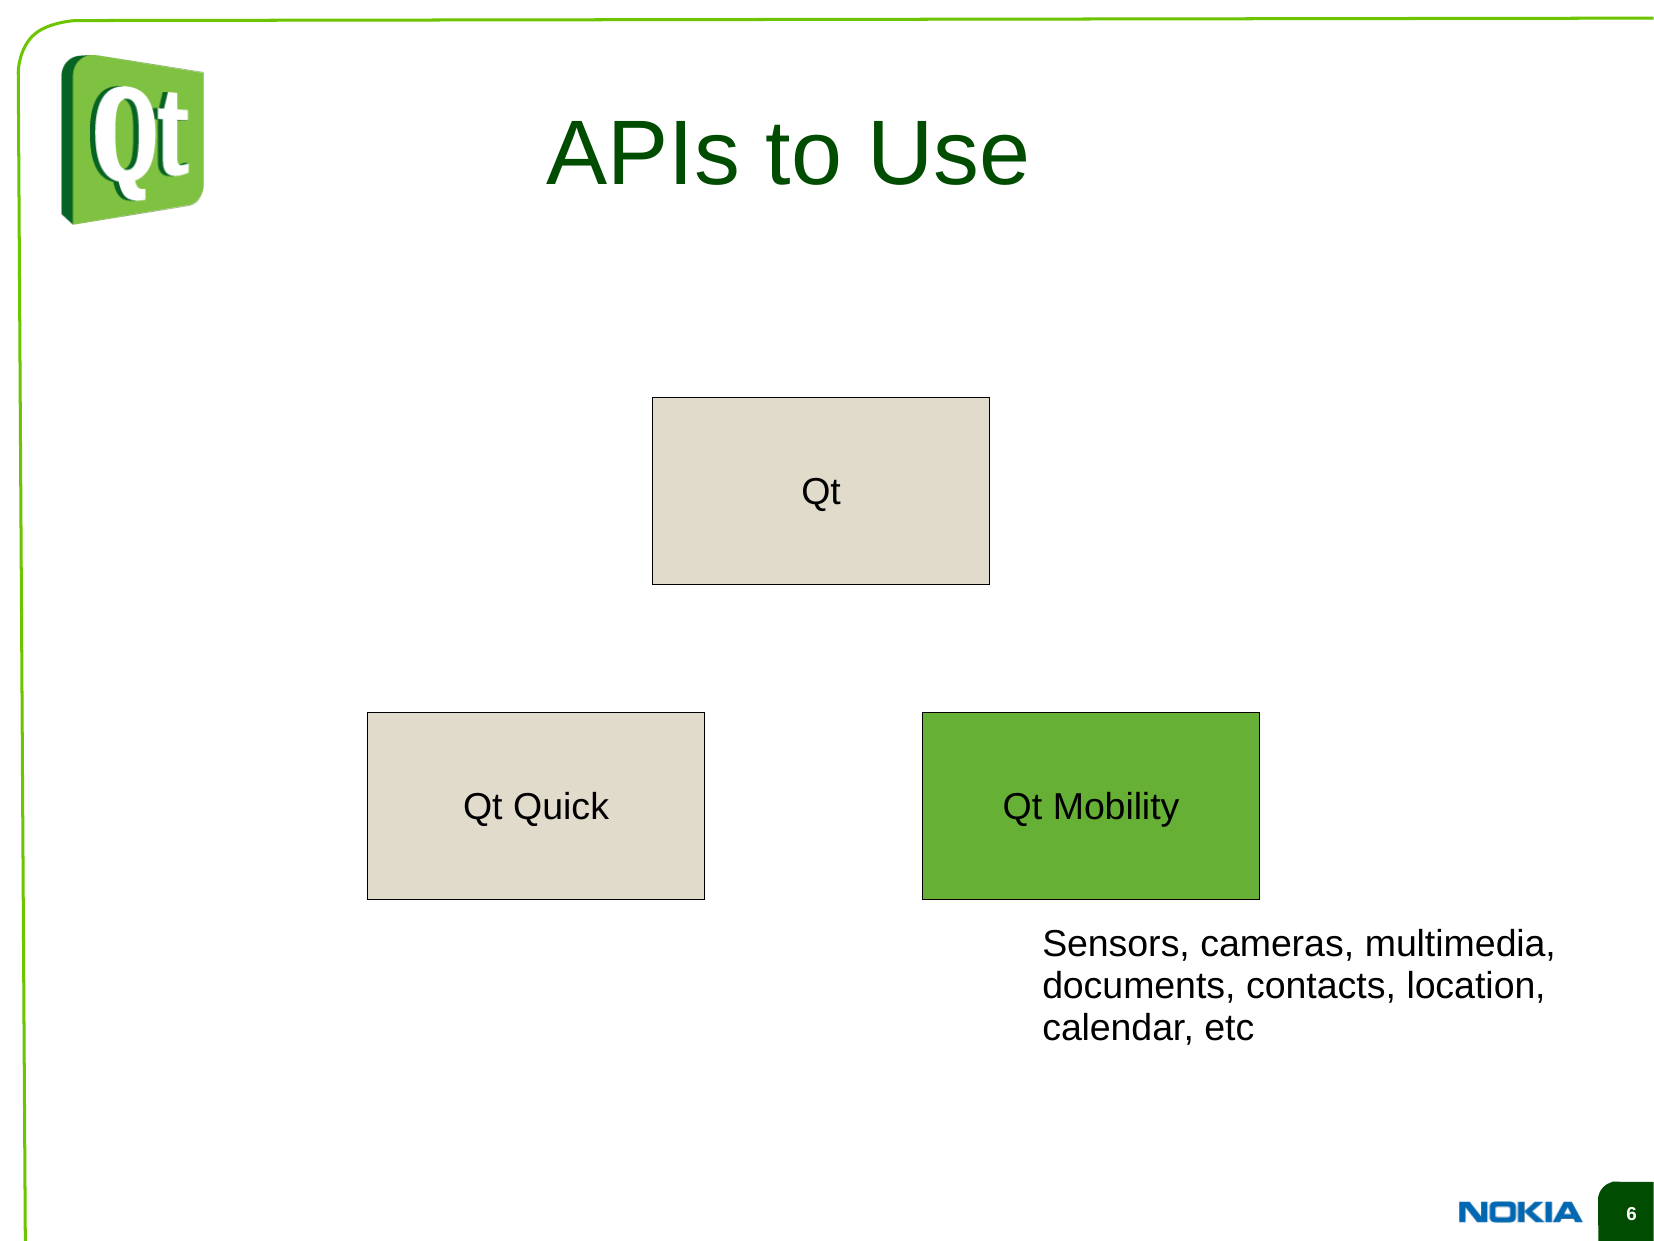

# APIs to Use
Qt
Qt Quick
Qt Mobility
Sensors, cameras, multimedia,
documents, contacts, location,
calendar, etc